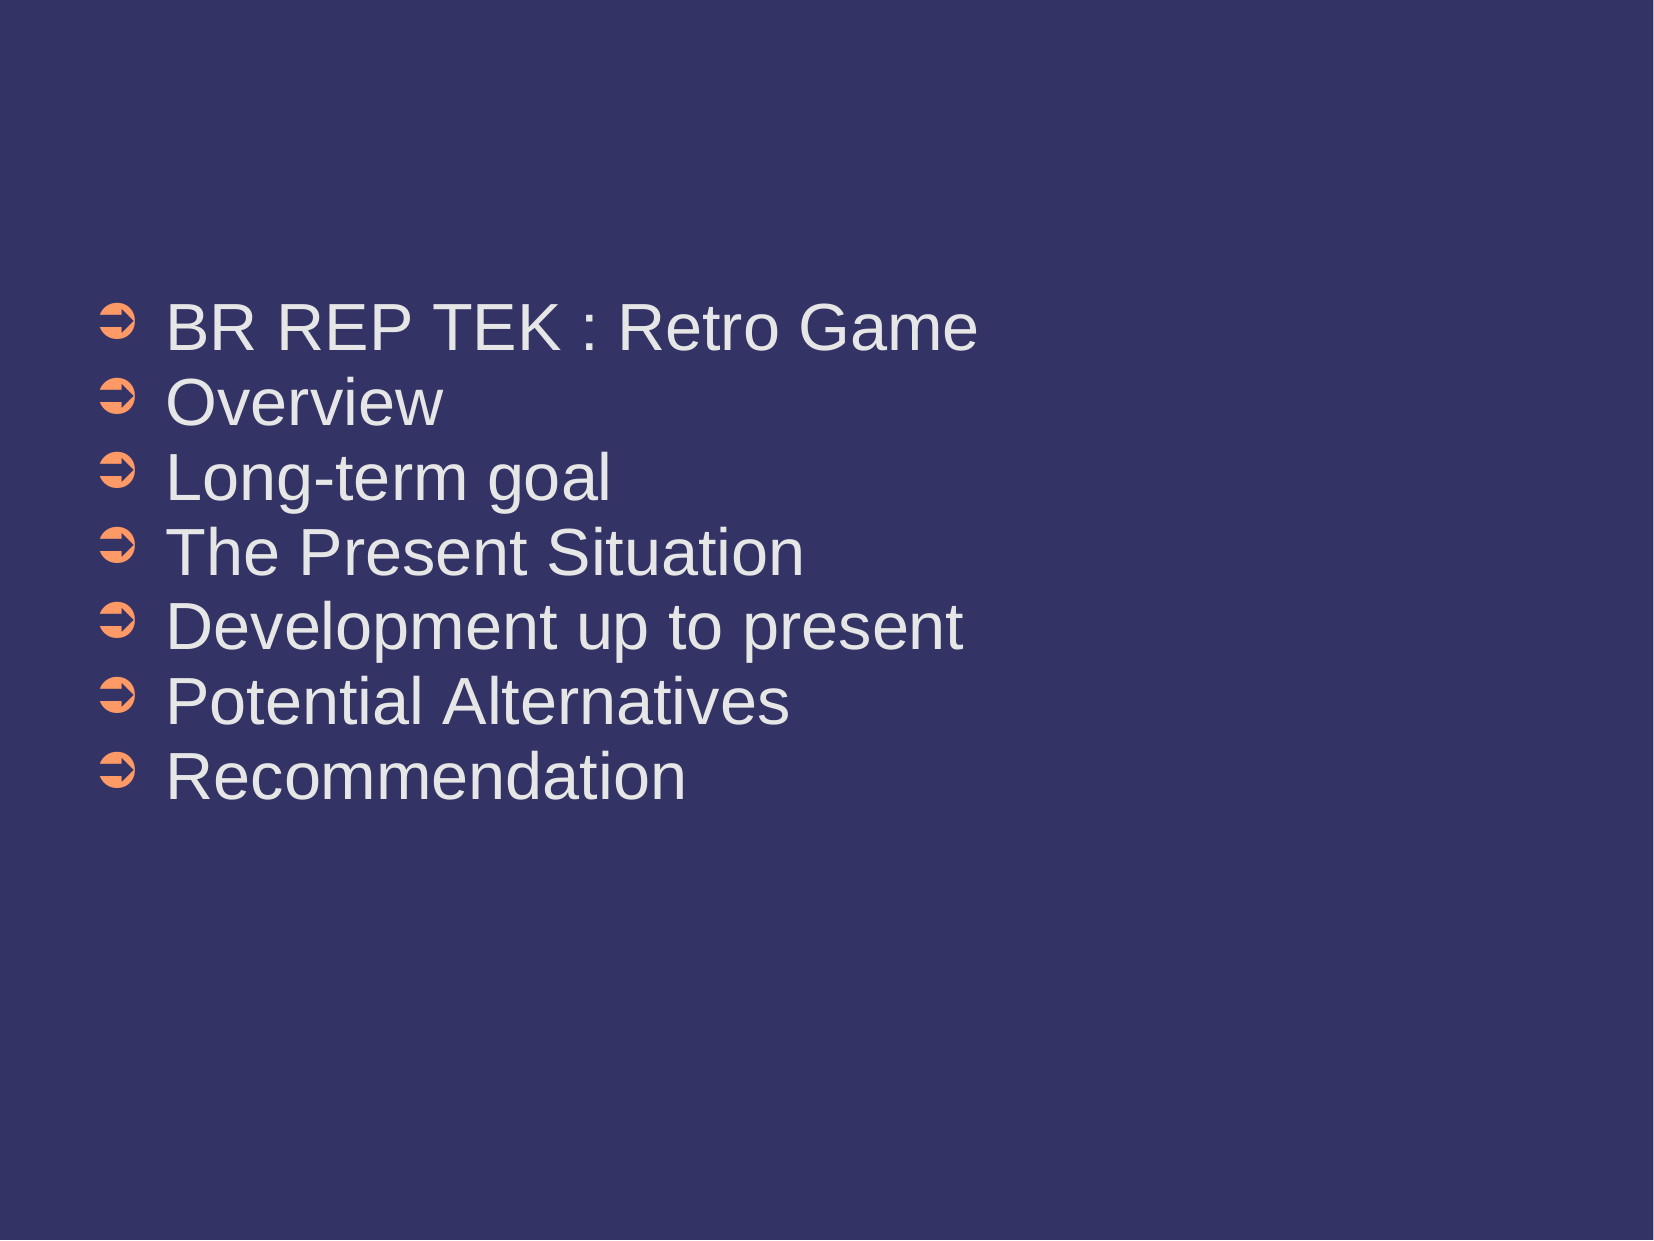

#
BR REP TEK : Retro Game
Overview
Long-term goal
The Present Situation
Development up to present
Potential Alternatives
Recommendation